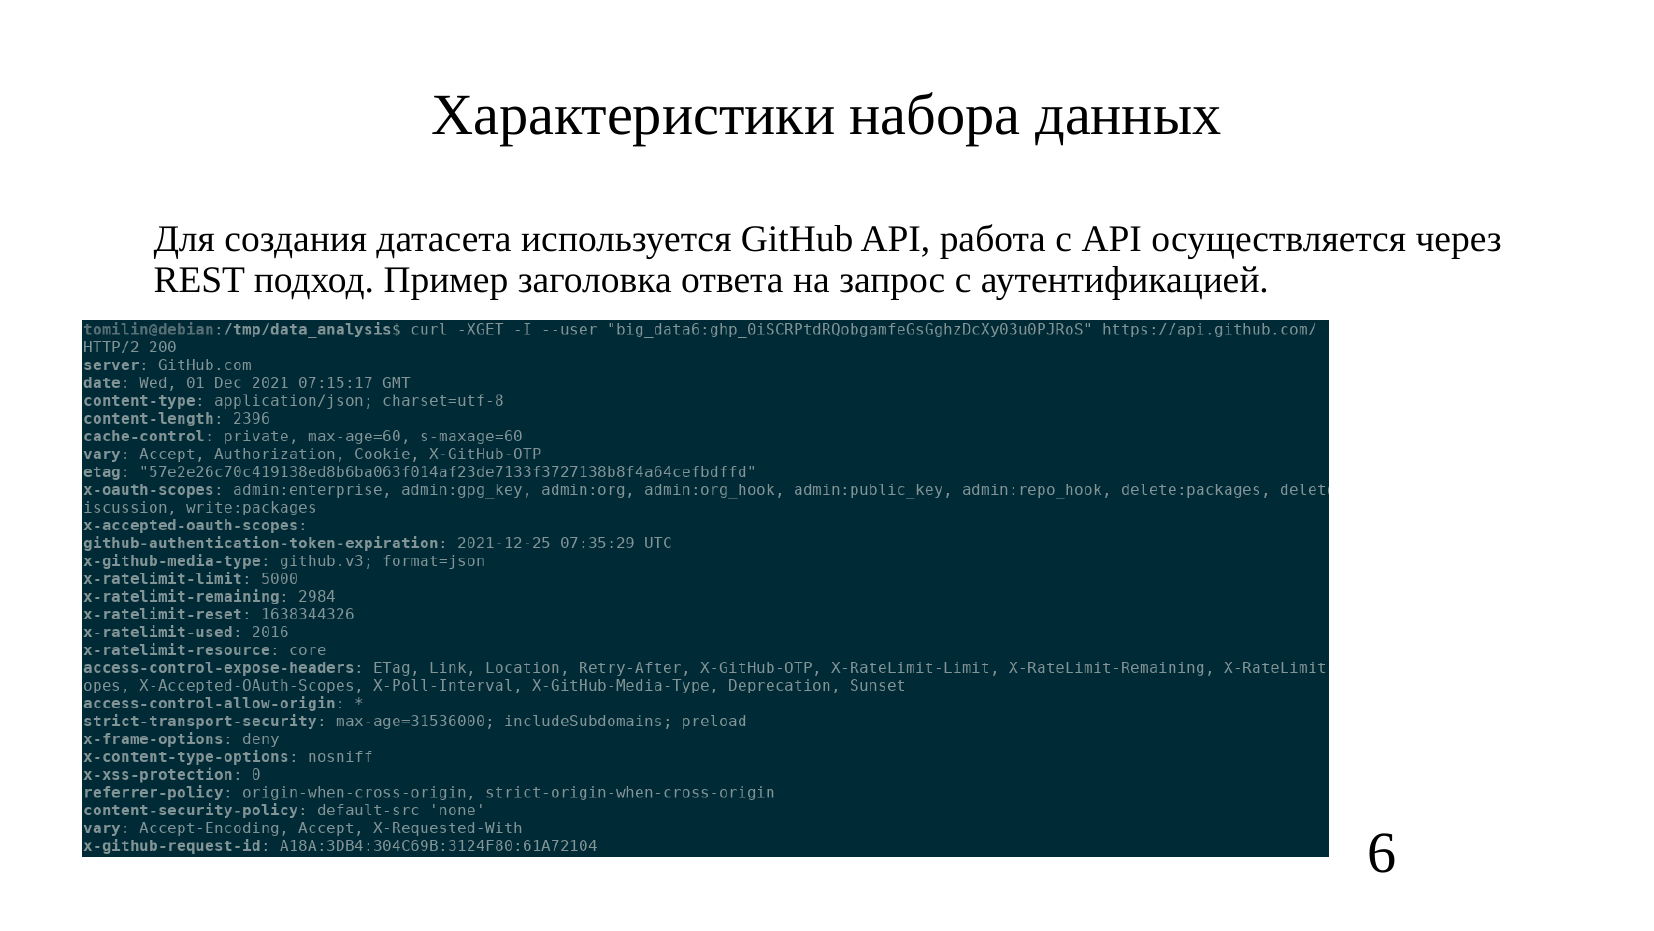

# Характеристики набора данных
Для создания датасета используется GitHub API, работа с API осуществляется через REST подход. Пример заголовка ответа на запрос с аутентификацией.